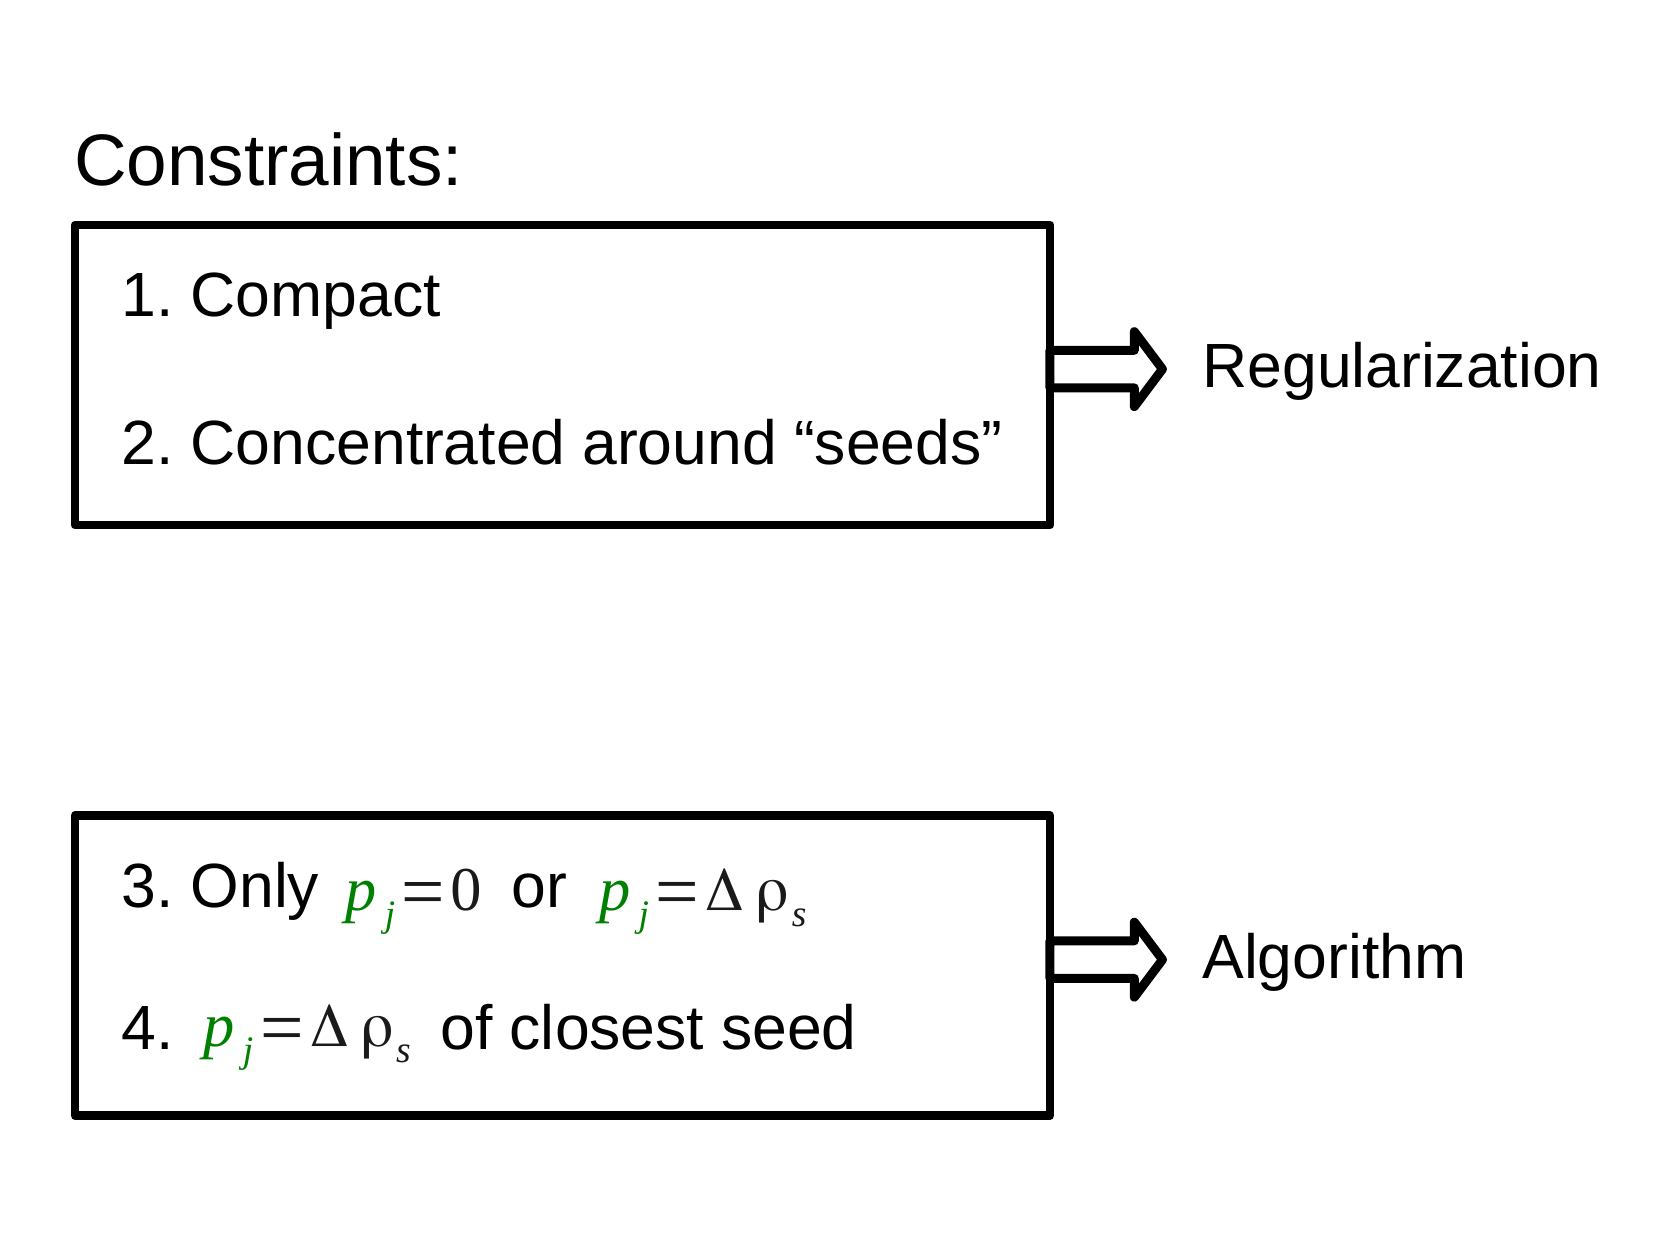

Constraints:
1. Compact
Regularization
2. Concentrated around “seeds”
3. Only
or
Algorithm
4.
of closest seed